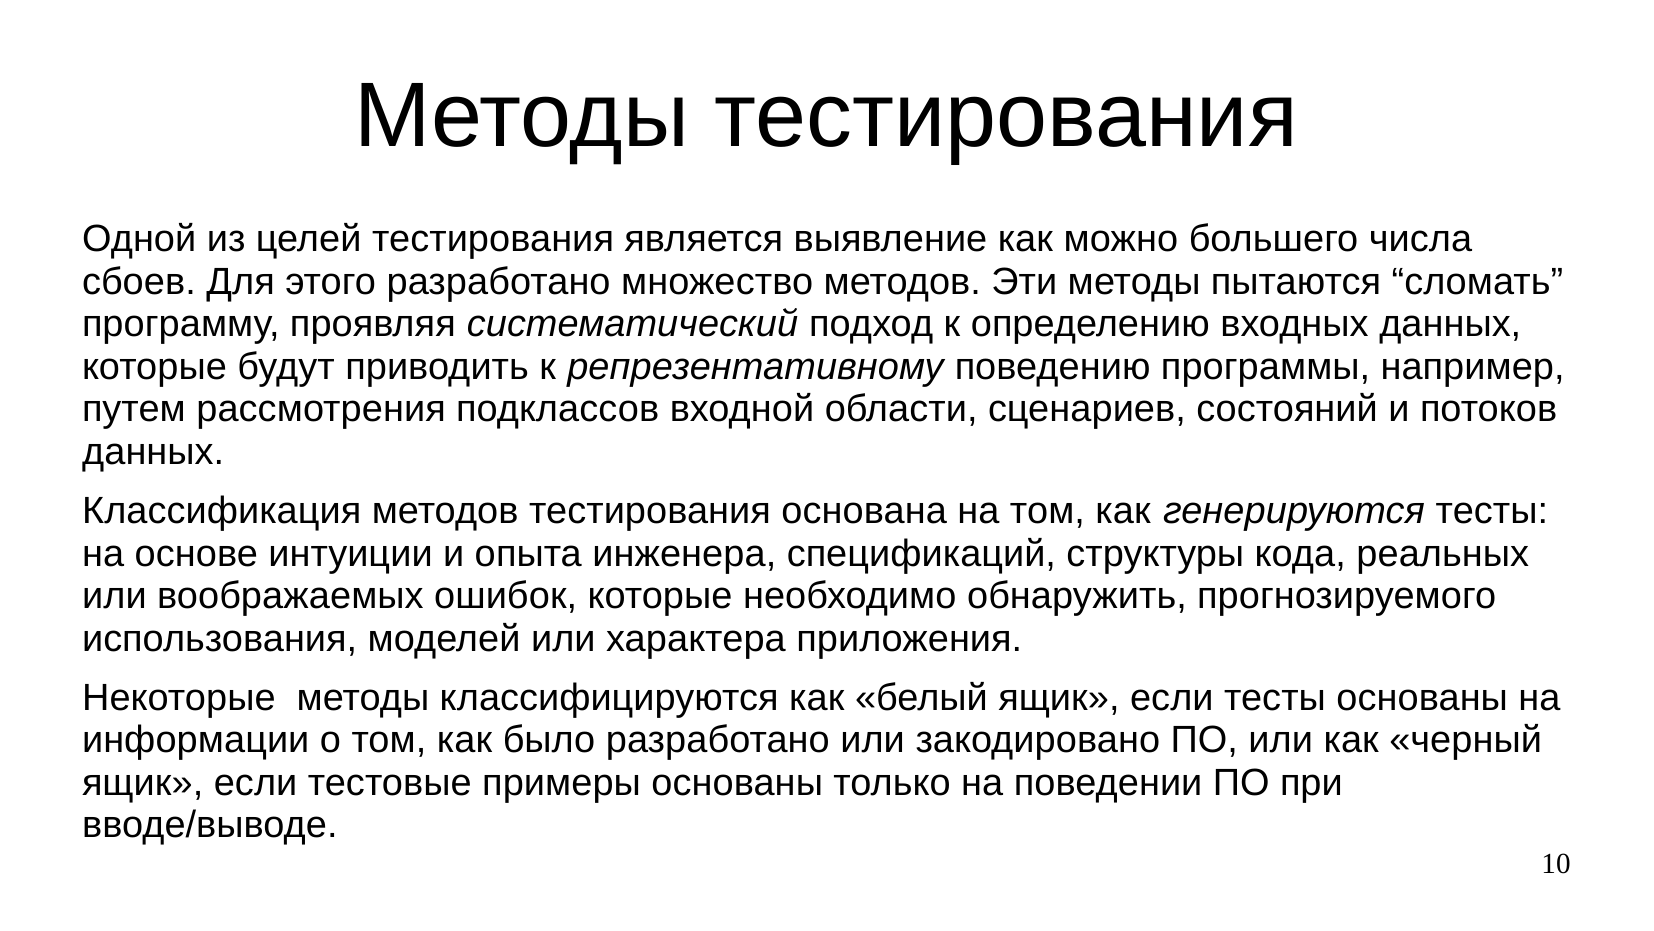

# Методы тестирования
Одной из целей тестирования является выявление как можно большего числа сбоев. Для этого разработано множество методов. Эти методы пытаются “сломать” программу, проявляя систематический подход к определению входных данных, которые будут приводить к репрезентативному поведению программы, например, путем рассмотрения подклассов входной области, сценариев, состояний и потоков данных.
Классификация методов тестирования основана на том, как генерируются тесты: на основе интуиции и опыта инженера, спецификаций, структуры кода, реальных или воображаемых ошибок, которые необходимо обнаружить, прогнозируемого использования, моделей или характера приложения.
Некоторые методы классифицируются как «белый ящик», если тесты основаны на информации о том, как было разработано или закодировано ПО, или как «черный ящик», если тестовые примеры основаны только на поведении ПО при вводе/выводе.
10